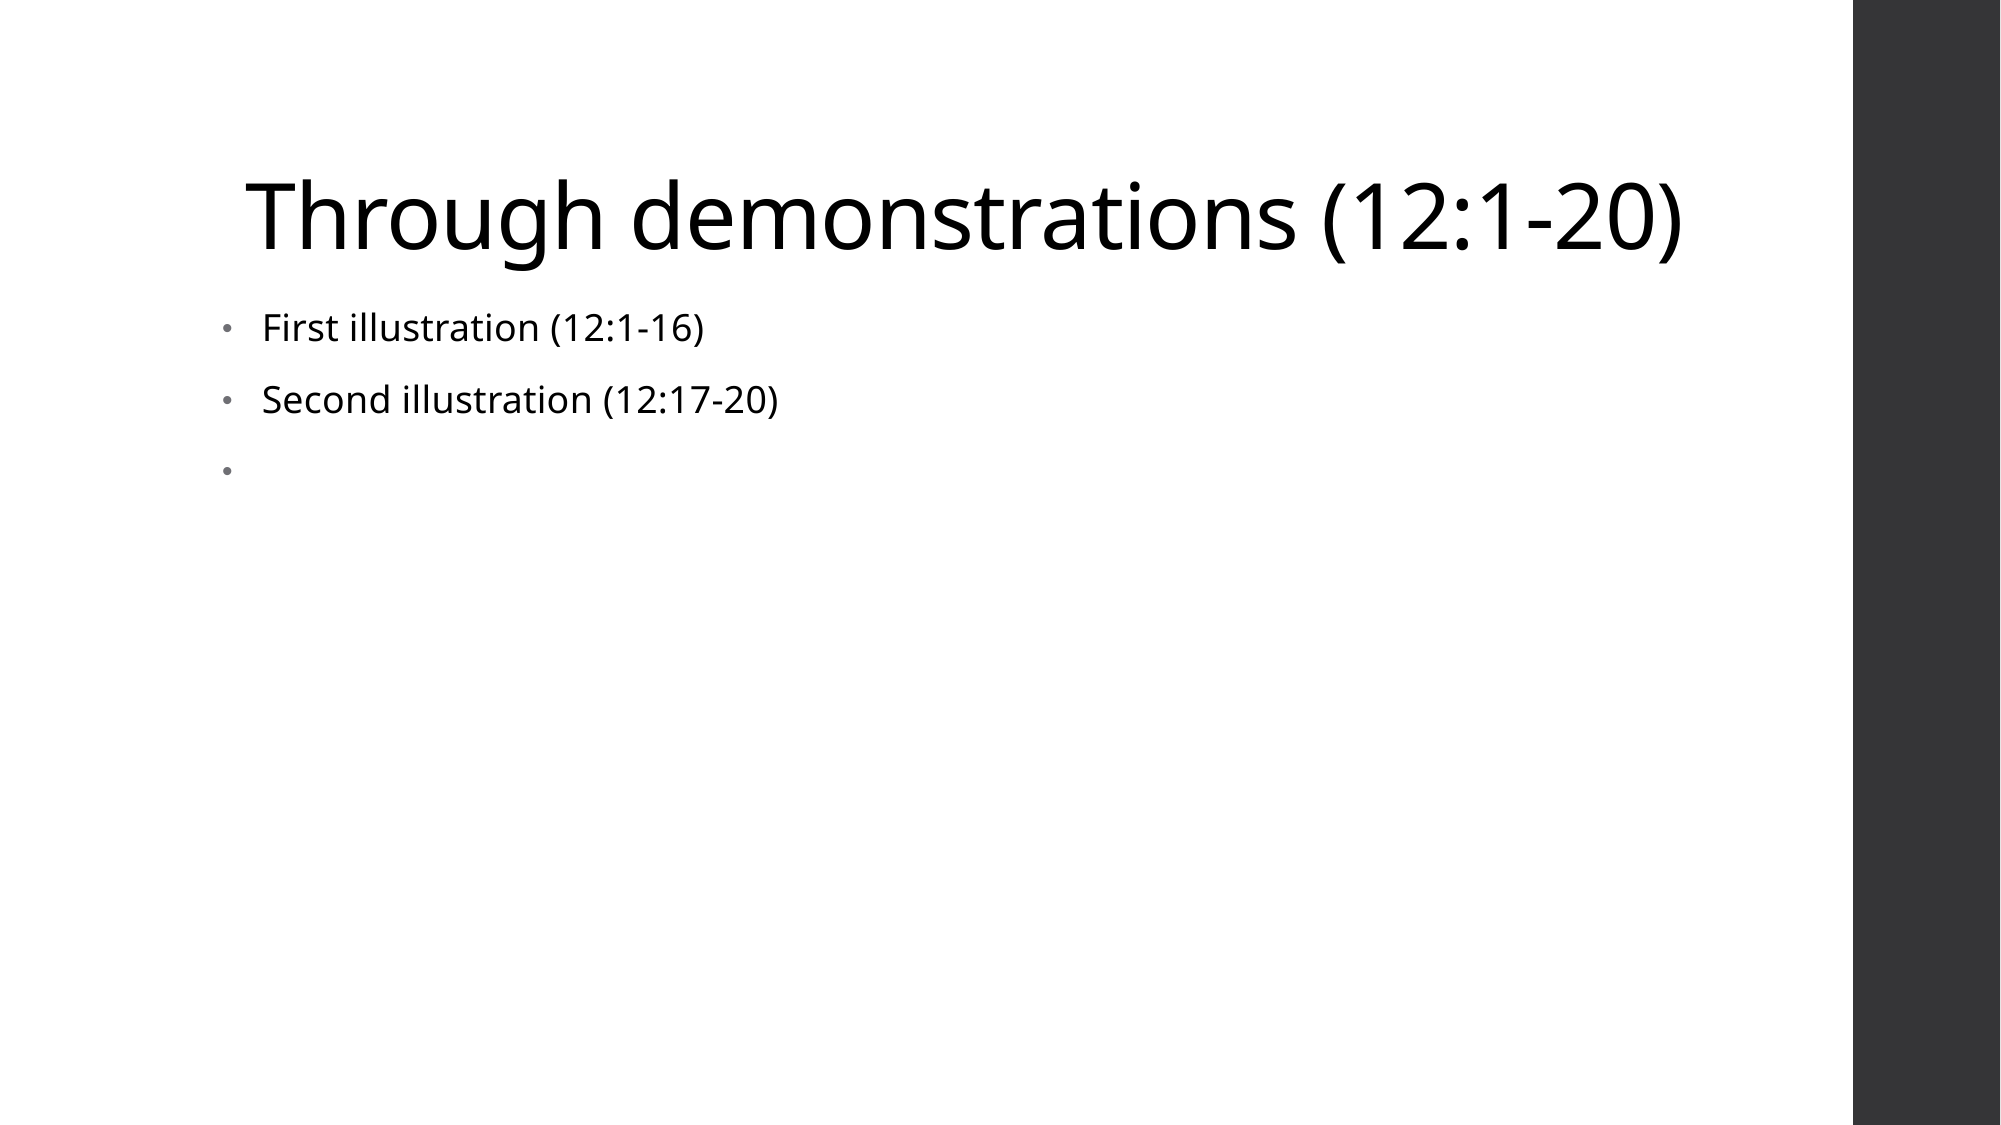

# Through demonstrations (12:1-20)
 First illustration (12:1-16)
 Second illustration (12:17-20)